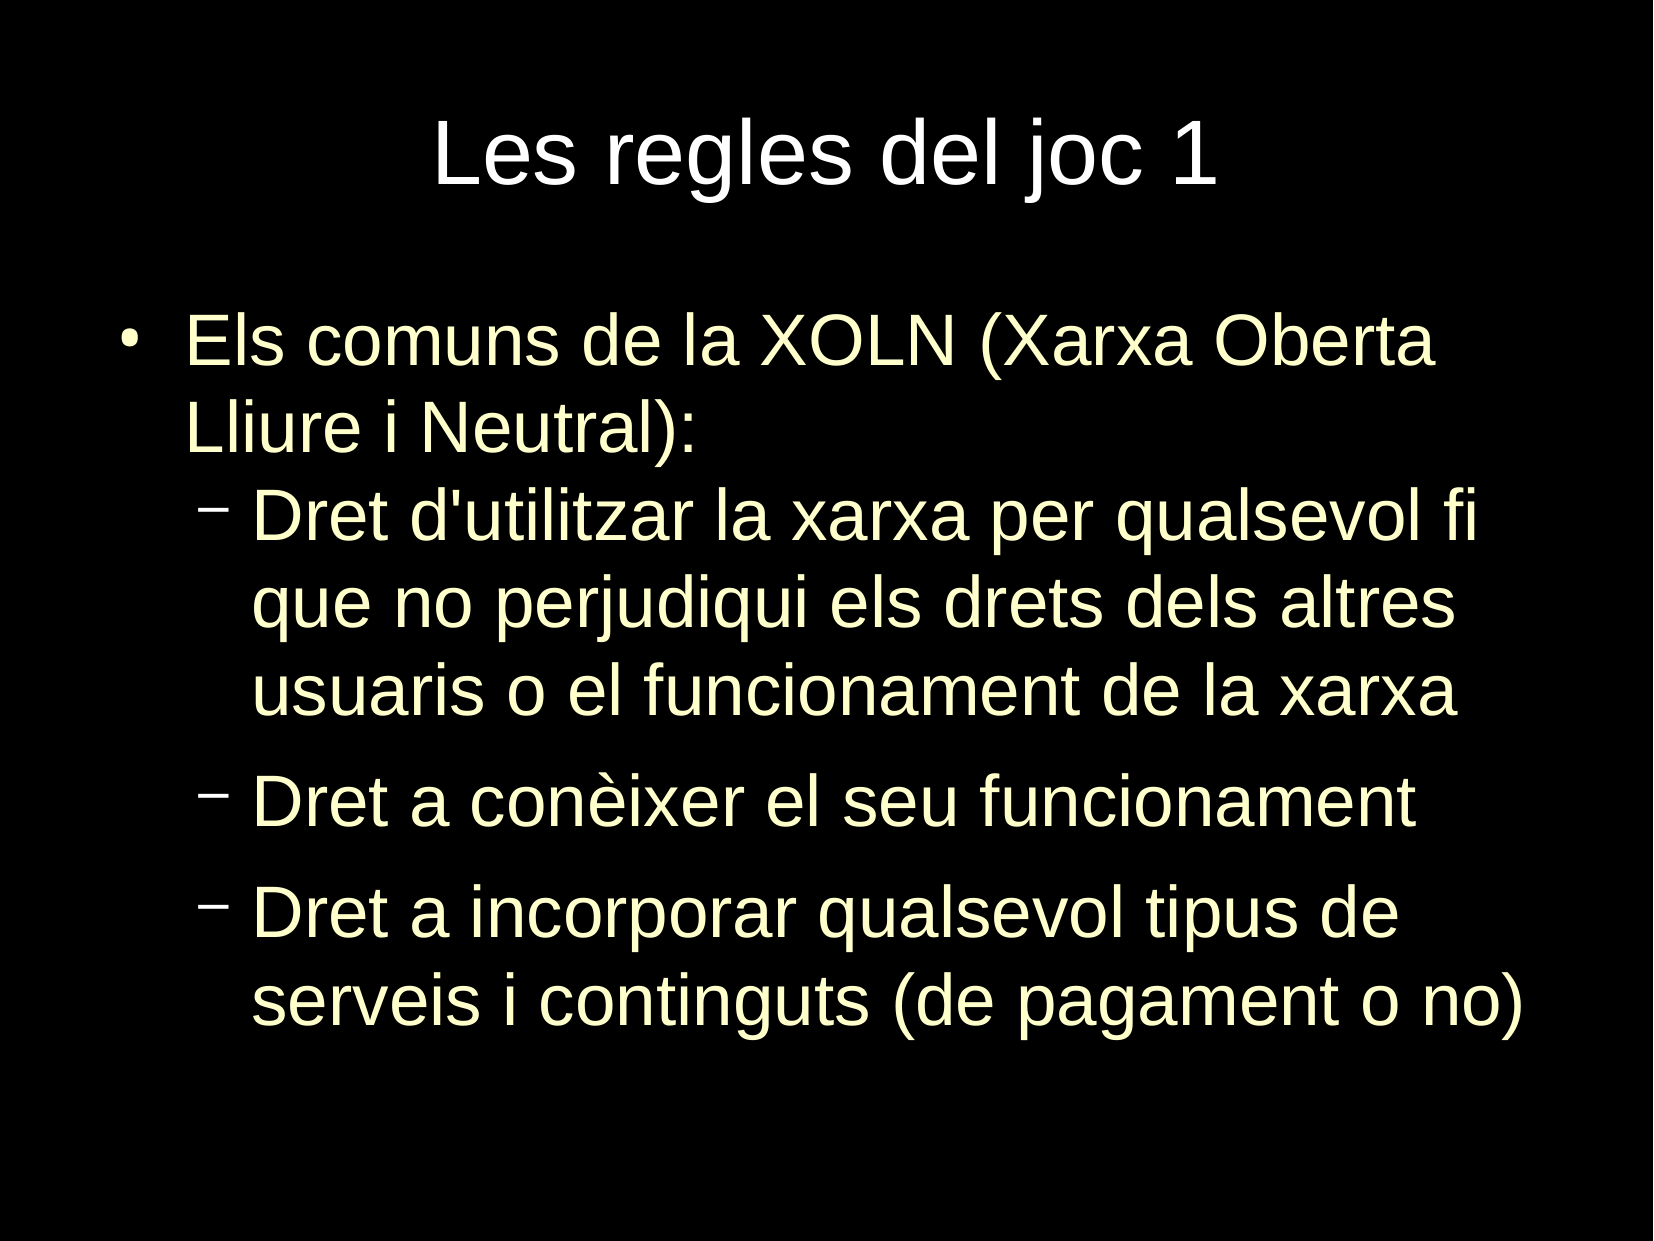

# Les regles del joc 1
Els comuns de la XOLN (Xarxa Oberta Lliure i Neutral):
Dret d'utilitzar la xarxa per qualsevol fi que no perjudiqui els drets dels altres usuaris o el funcionament de la xarxa
Dret a conèixer el seu funcionament
Dret a incorporar qualsevol tipus de serveis i continguts (de pagament o no)